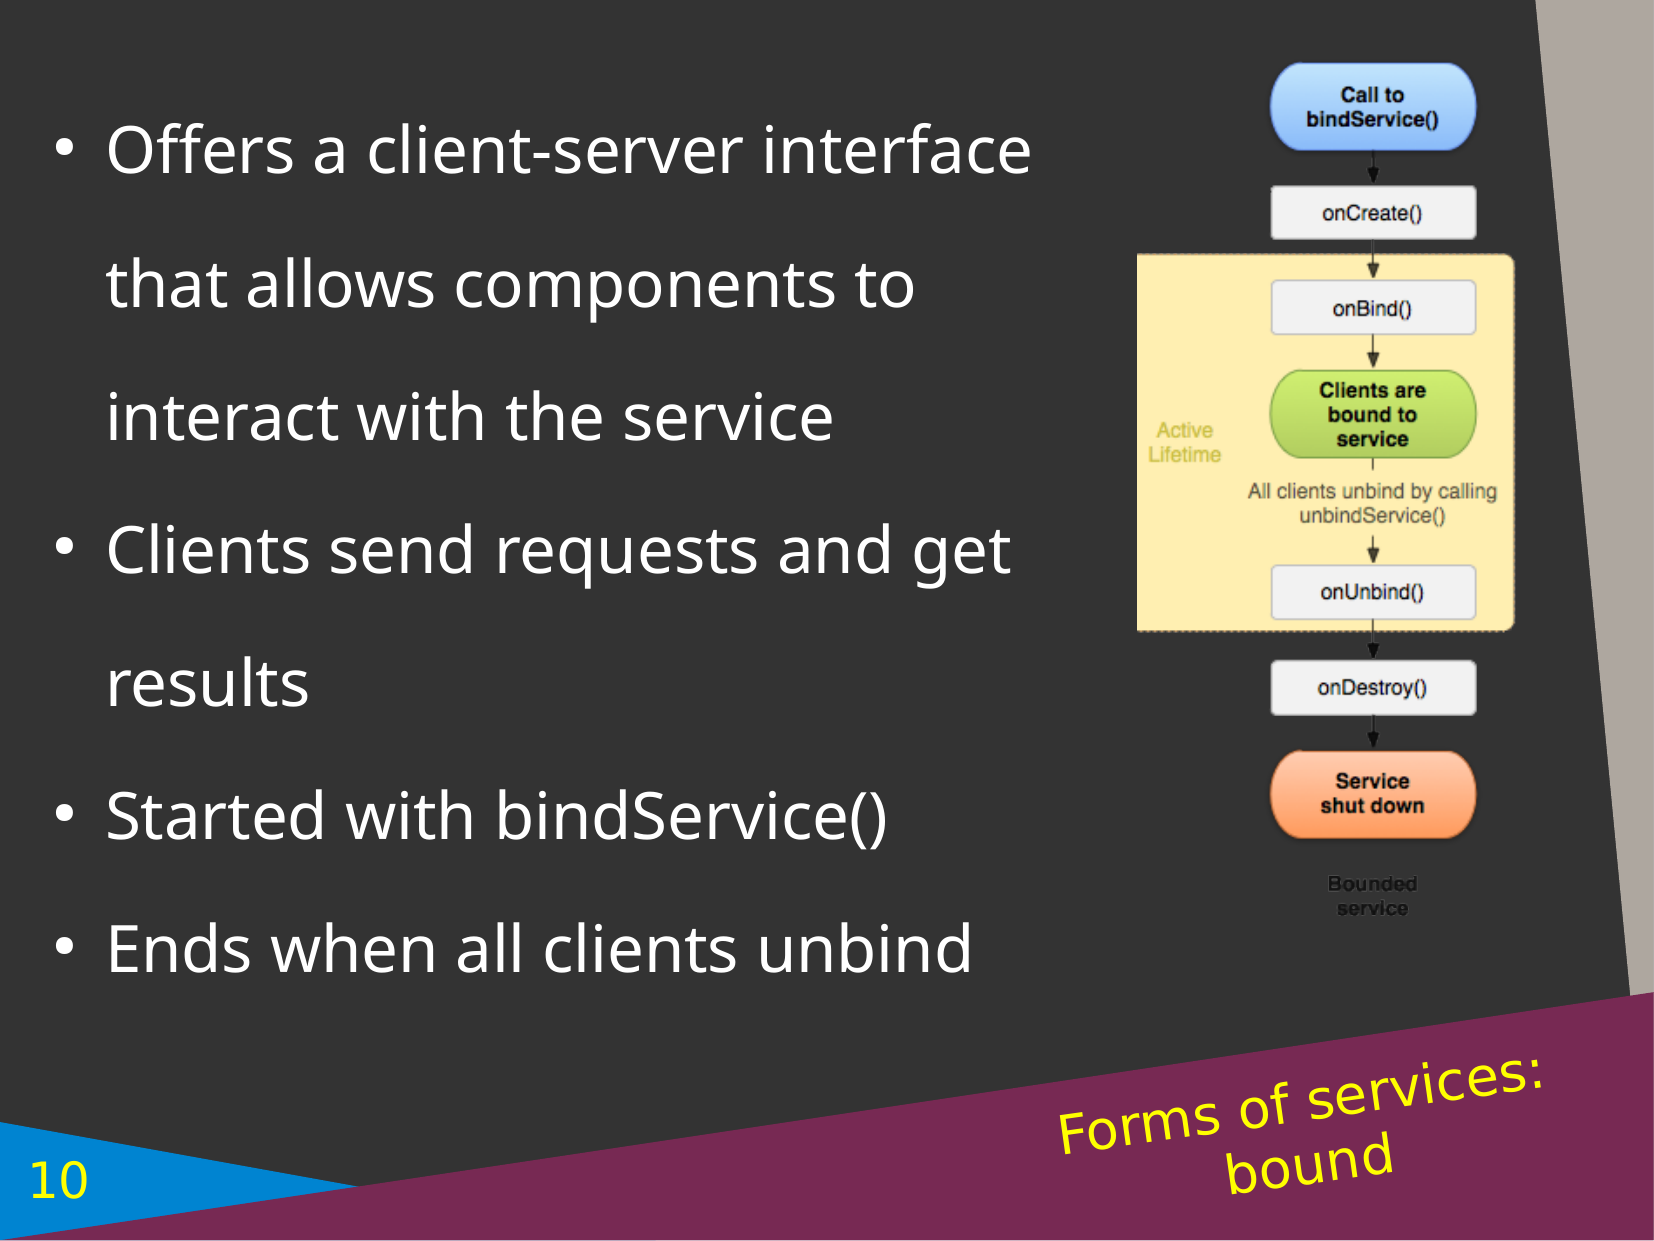

Offers a client-server interface that allows components to interact with the service
Clients send requests and get results
Started with bindService()
Ends when all clients unbind
# Forms of services: bound
10